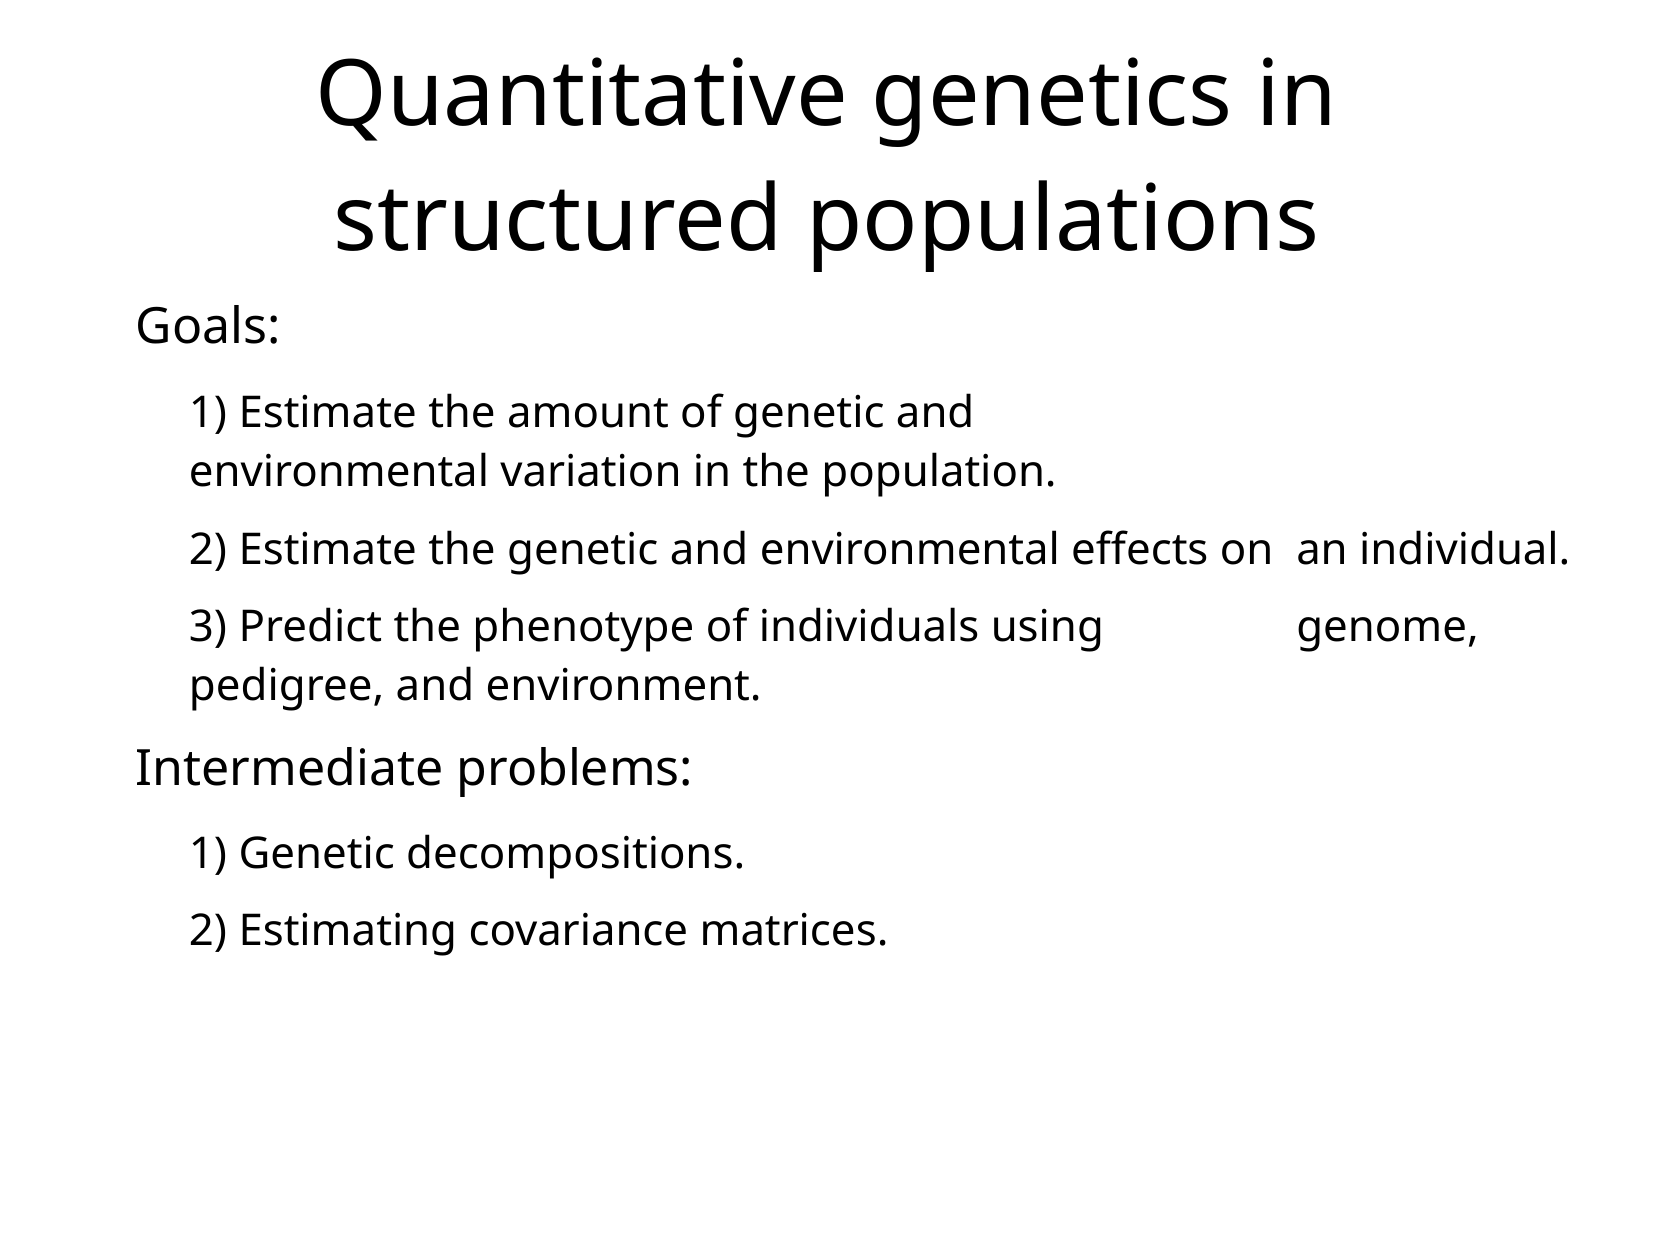

# Quantitative genetics in structured populations
Goals:
1) Estimate the amount of genetic and 	 	environmental variation in the population.
2) Estimate the genetic and environmental effects on 	an individual.
3) Predict the phenotype of individuals using 		 	genome, pedigree, and environment.
Intermediate problems:
1) Genetic decompositions.
2) Estimating covariance matrices.